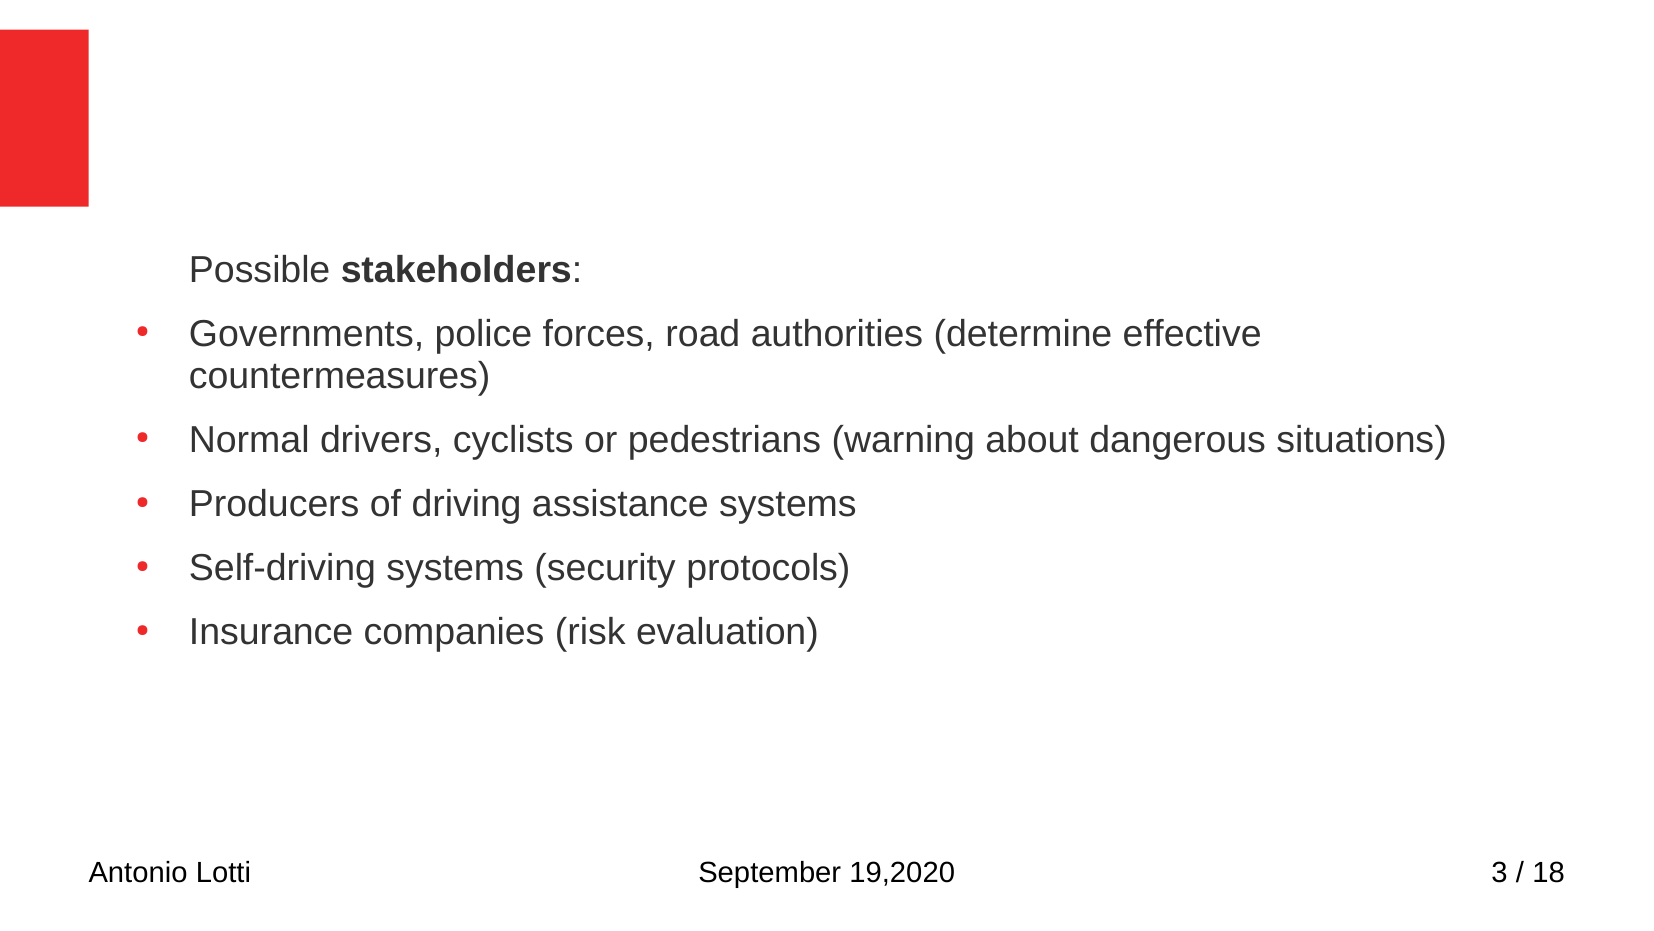

# Possible stakeholders:
Governments, police forces, road authorities (determine effective countermeasures)
Normal drivers, cyclists or pedestrians (warning about dangerous situations)
Producers of driving assistance systems
Self-driving systems (security protocols)
Insurance companies (risk evaluation)
3